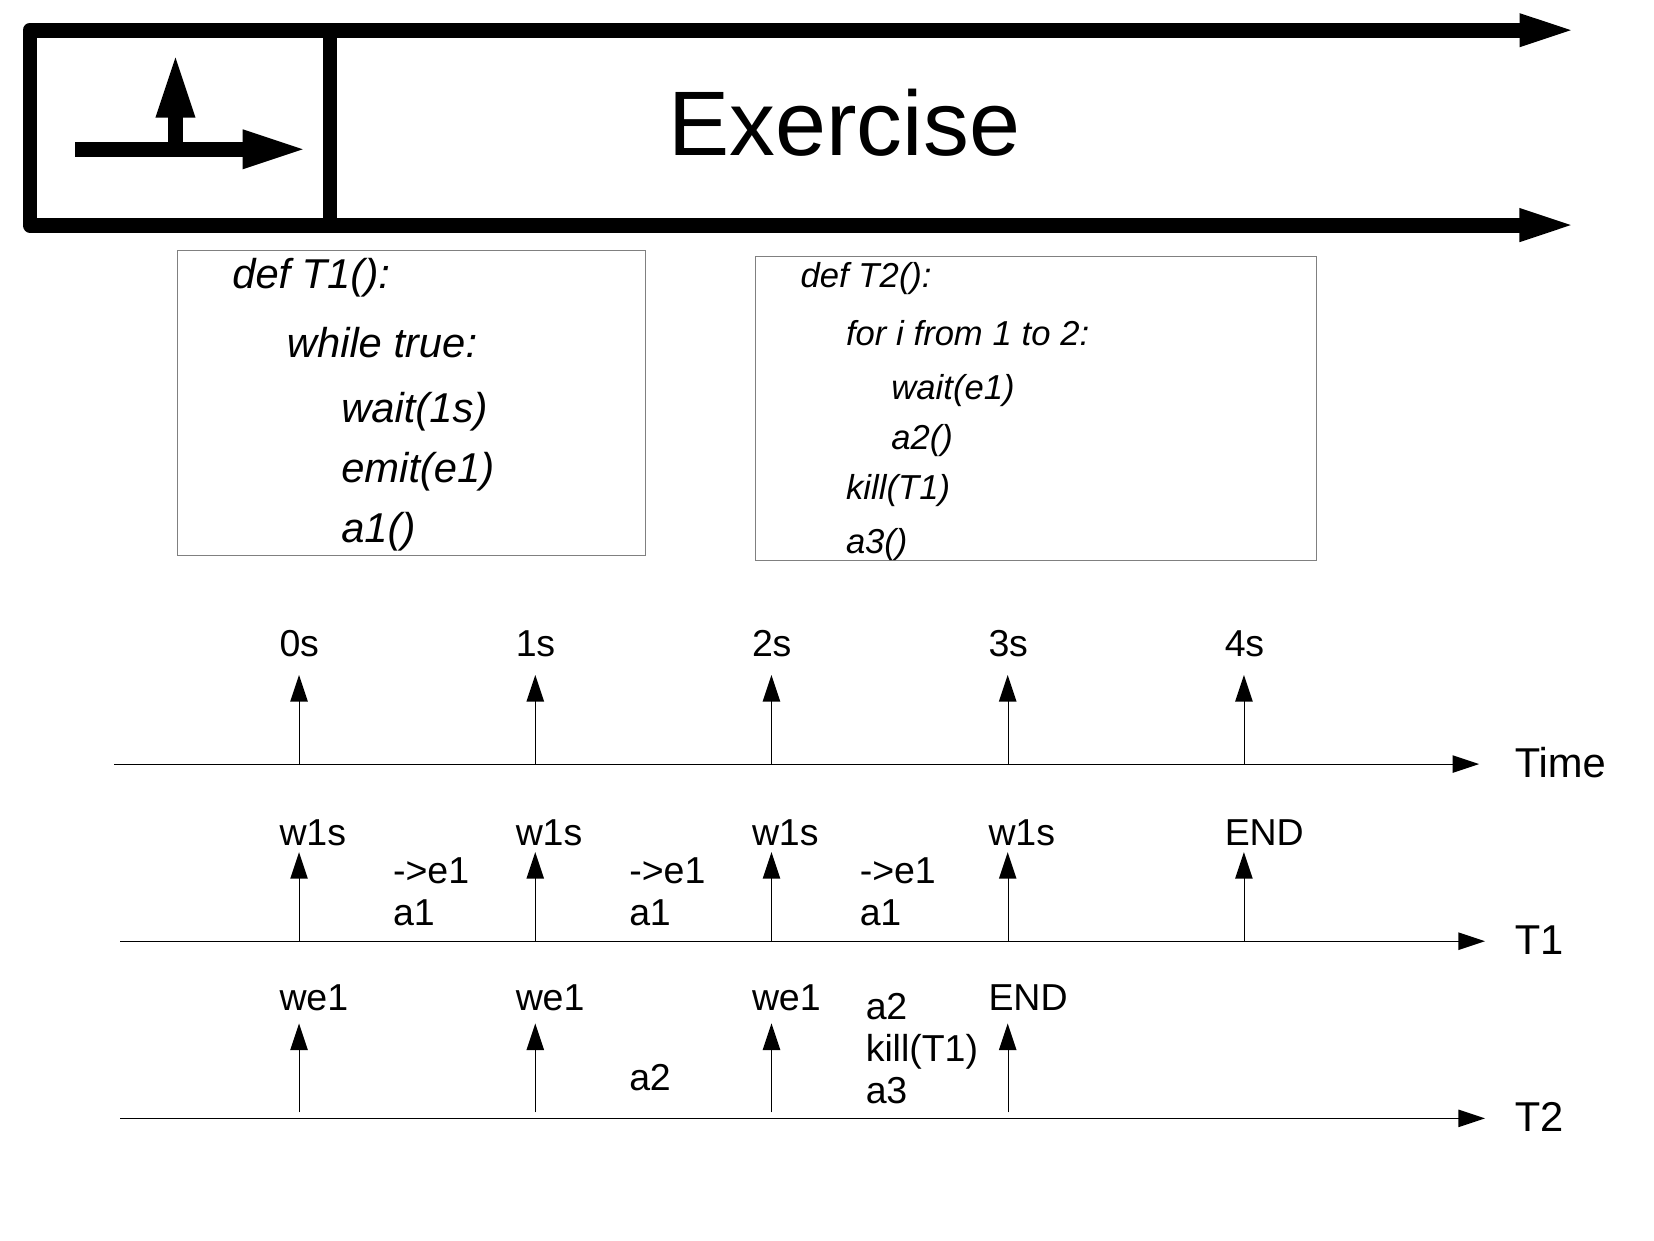

# Exercise
def T1():
while true:
wait(1s)
emit(e1)
a1()
def T2():
for i from 1 to 2:
wait(e1)
a2()
kill(T1)
a3()
0s
1s
2s
3s
4s
Time
w1s
w1s
w1s
w1s
END
->e1
a1
->e1
a1
->e1
a1
T1
we1
we1
we1
END
a2
kill(T1)
a3
a2
T2